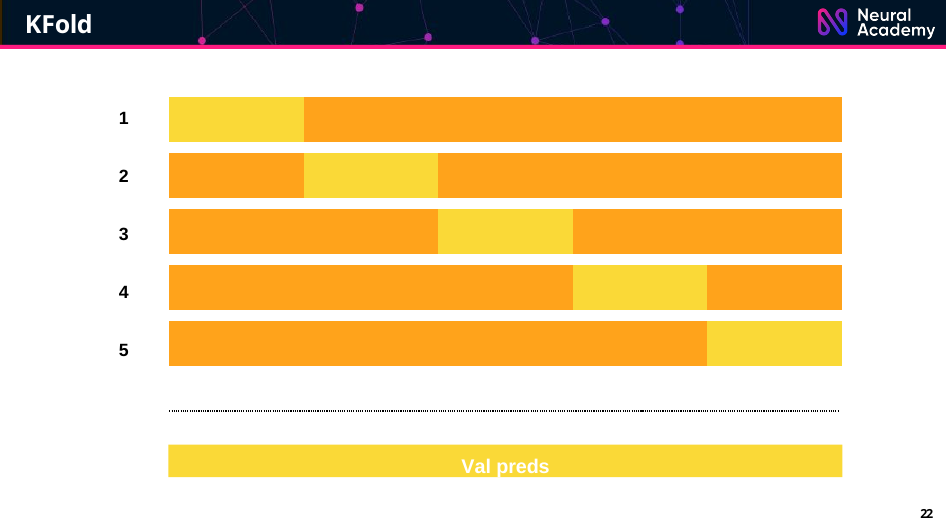

KFold
| | | | | |
| --- | --- | --- | --- | --- |
| | | | | |
| | | | | |
| | | | | |
| | | | | |
1
2
3
4
5
Val preds